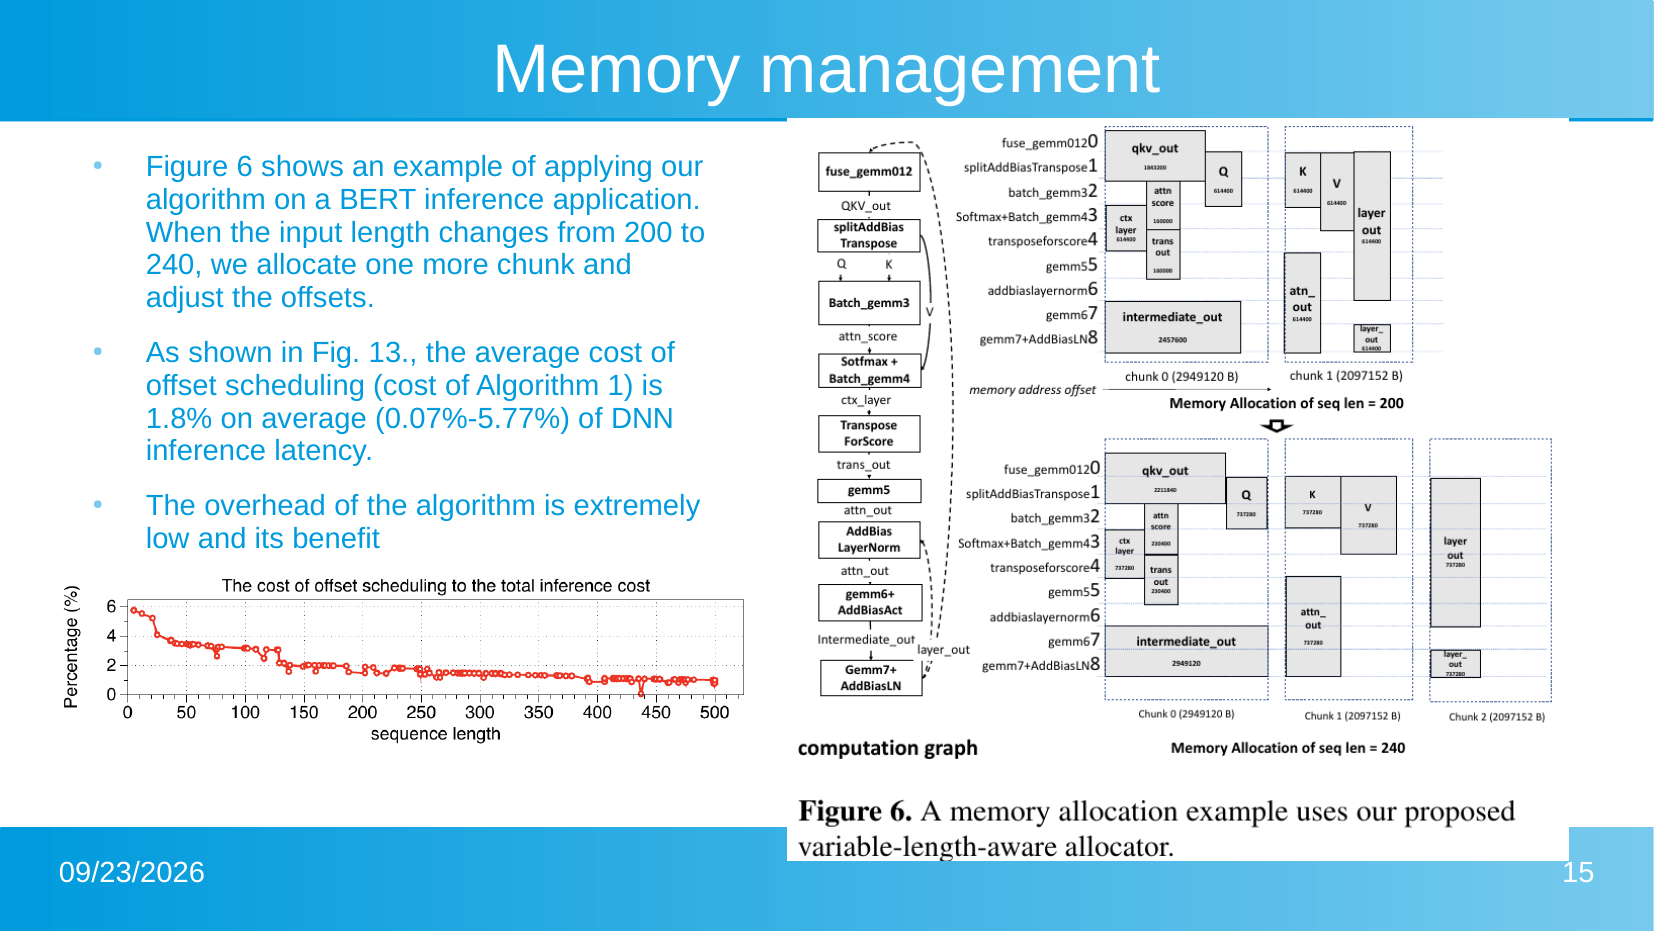

# Memory management
Figure 6 shows an example of applying our algorithm on a BERT inference application. When the input length changes from 200 to 240, we allocate one more chunk and adjust the offsets.
As shown in Fig. 13., the average cost of offset scheduling (cost of Algorithm 1) is 1.8% on average (0.07%-5.77%) of DNN inference latency.
The overhead of the algorithm is extremely low and its benefit
15